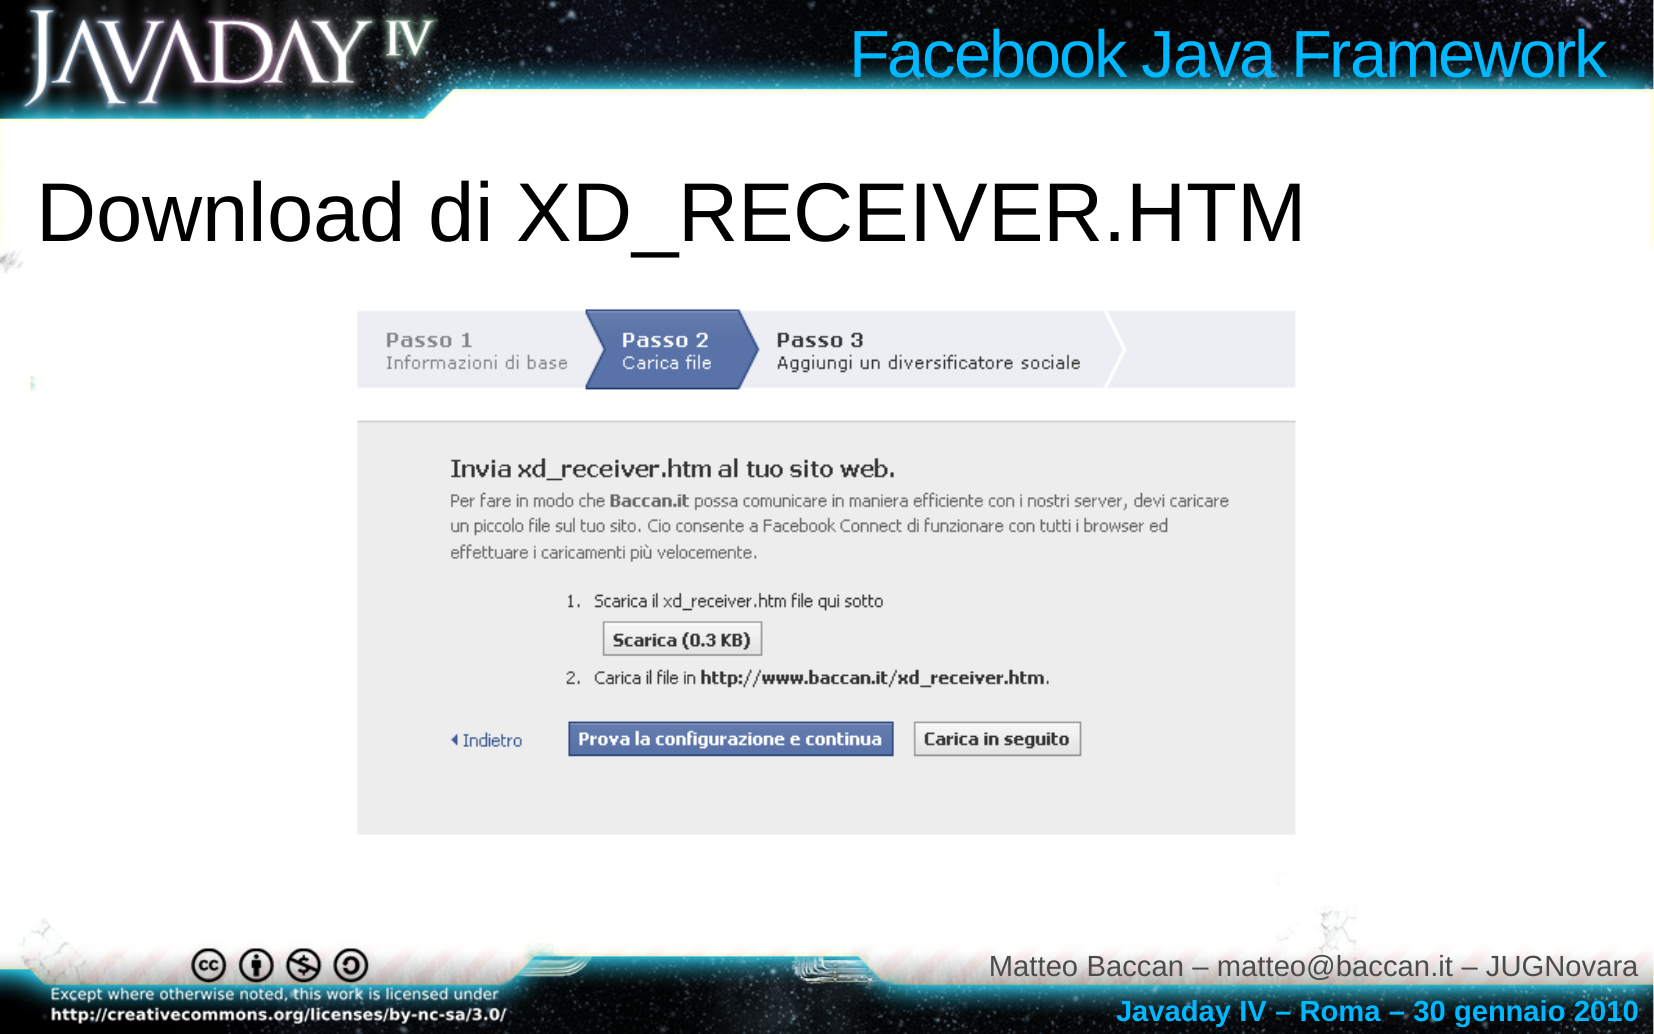

# Facebook Java Framework
Download di XD_RECEIVER.HTM